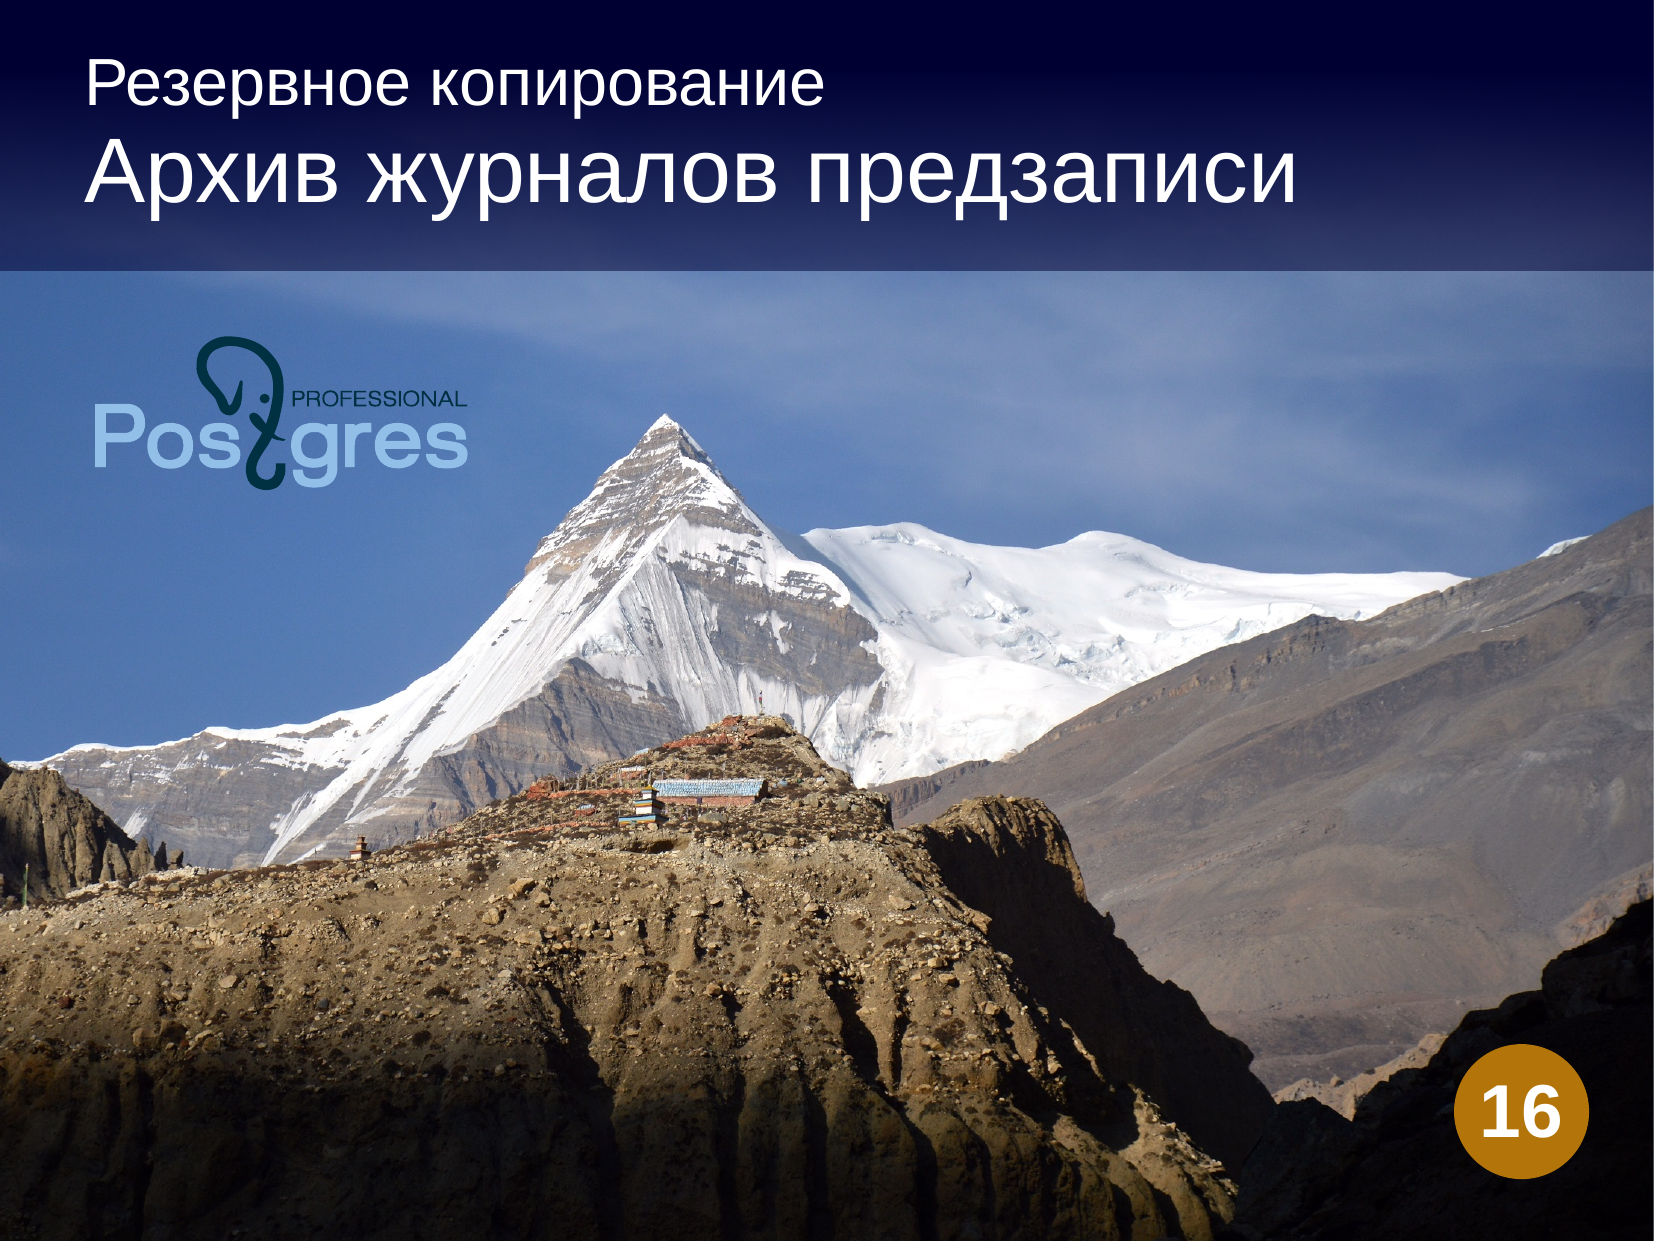

# Резервное копирование Архив журналов предзаписи
16